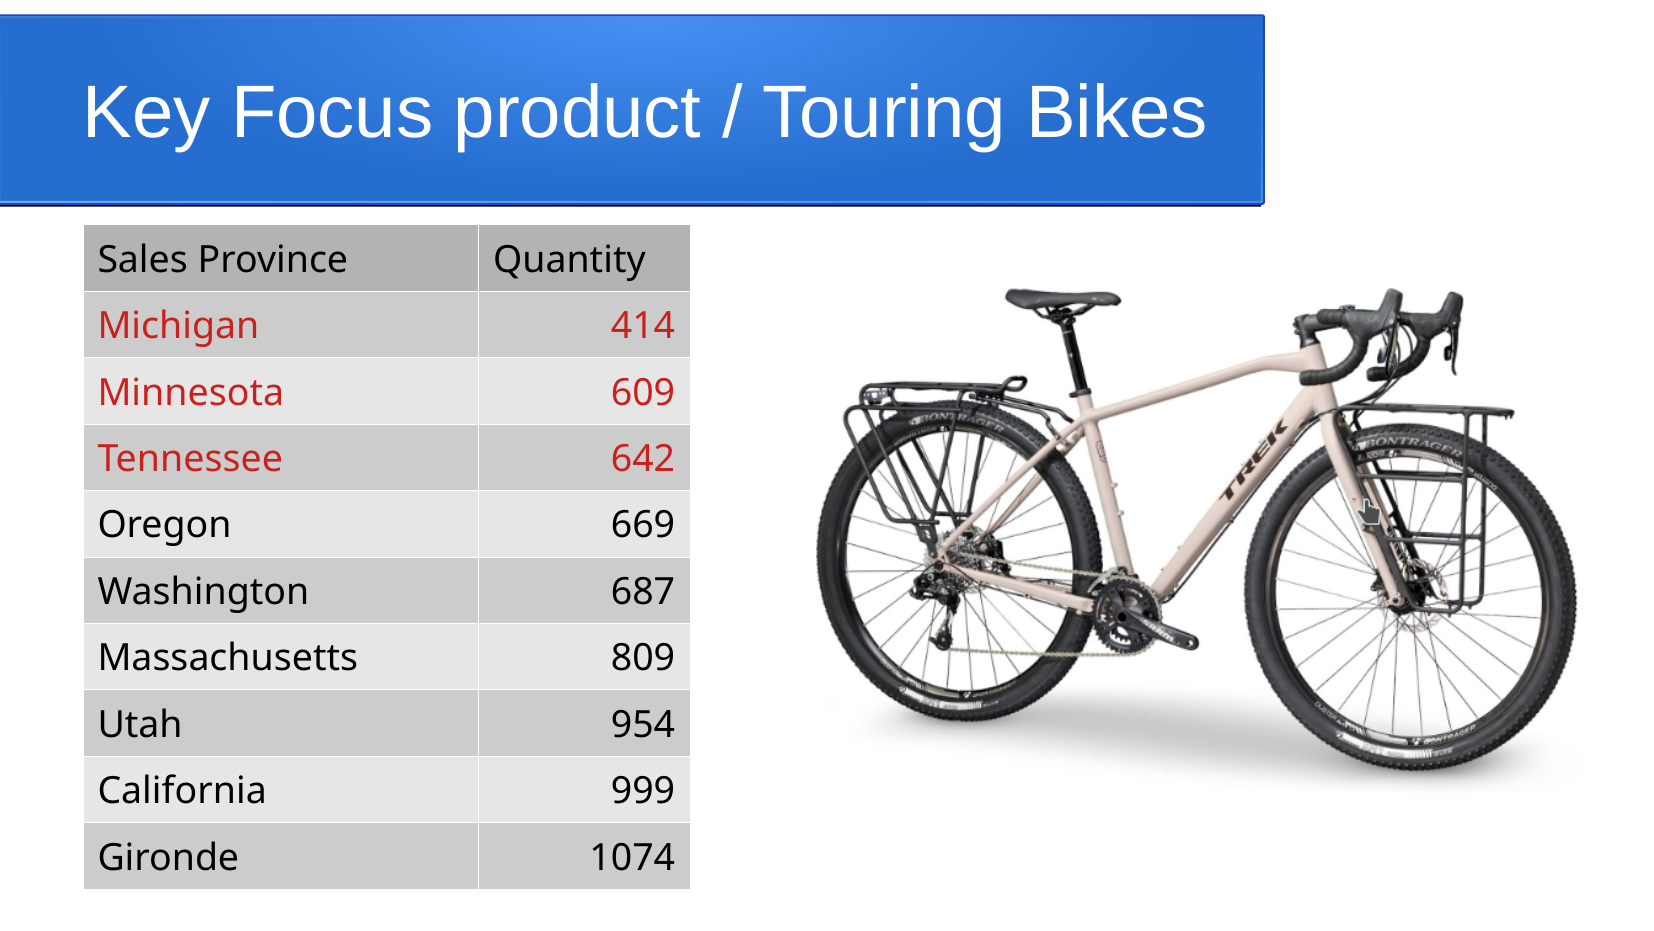

# Key Focus product / Touring Bikes
| Sales Province | Quantity |
| --- | --- |
| Michigan | 414 |
| Minnesota | 609 |
| Tennessee | 642 |
| Oregon | 669 |
| Washington | 687 |
| Massachusetts | 809 |
| Utah | 954 |
| California | 999 |
| Gironde | 1074 |